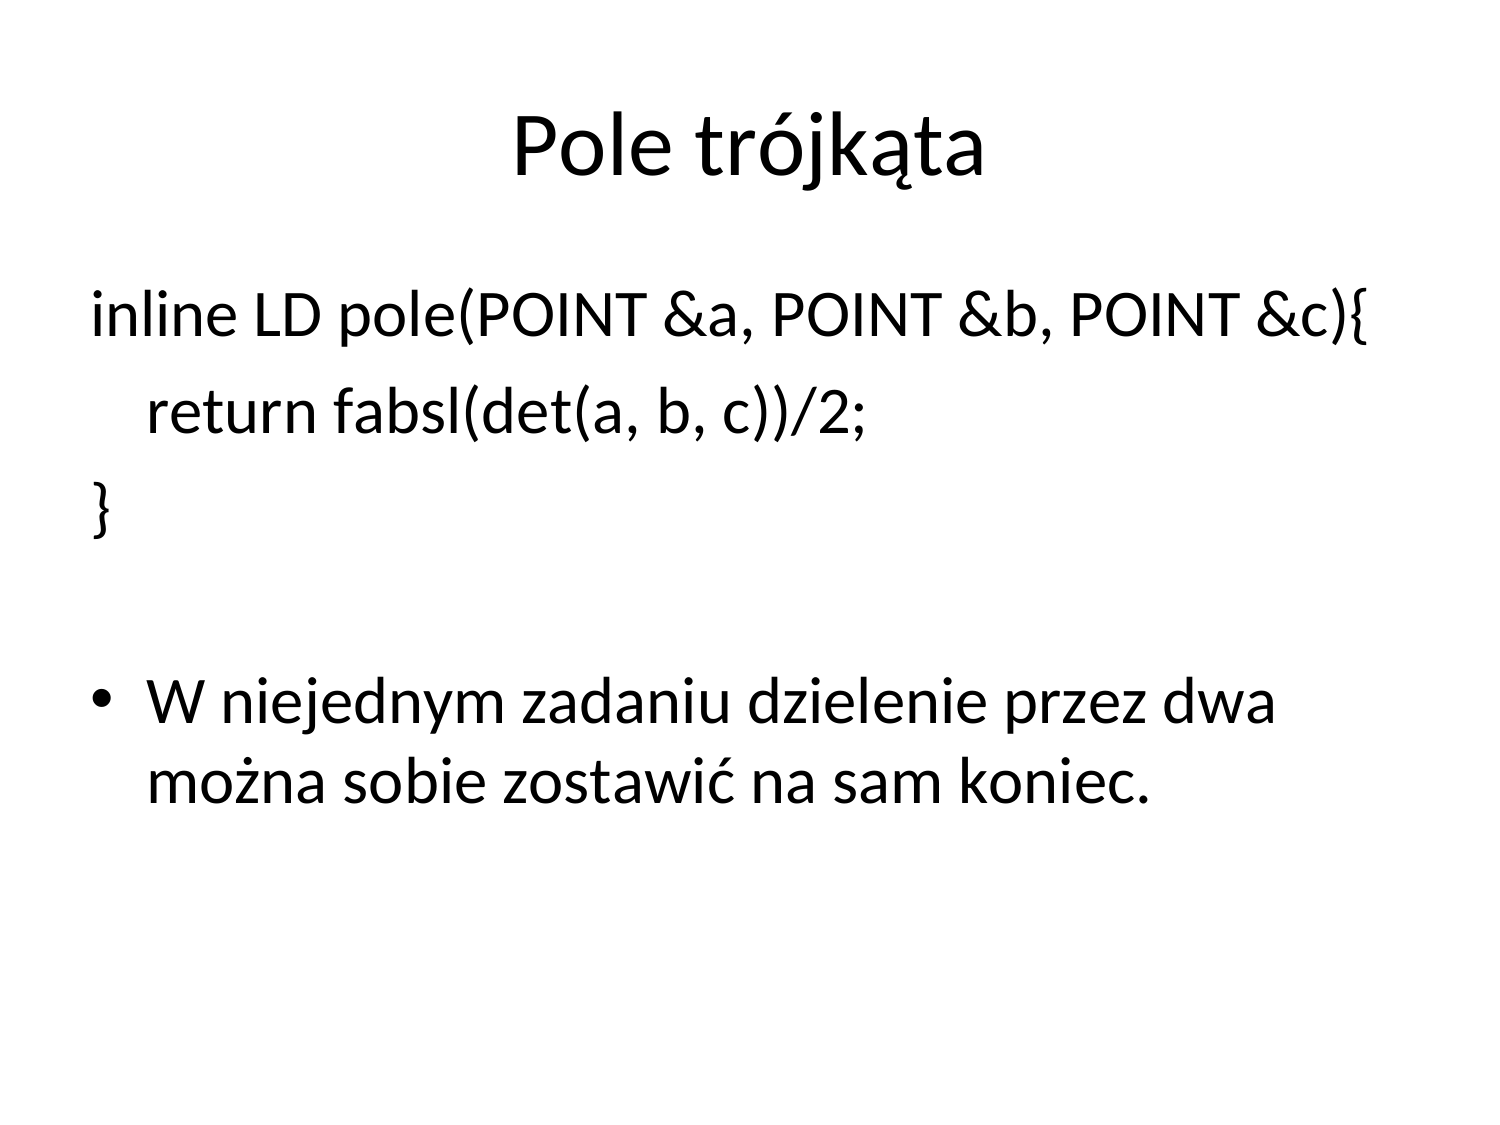

# Pole trójkąta
inline LD pole(POINT &a, POINT &b, POINT &c){
	return fabsl(det(a, b, c))/2;
}
W niejednym zadaniu dzielenie przez dwa można sobie zostawić na sam koniec.